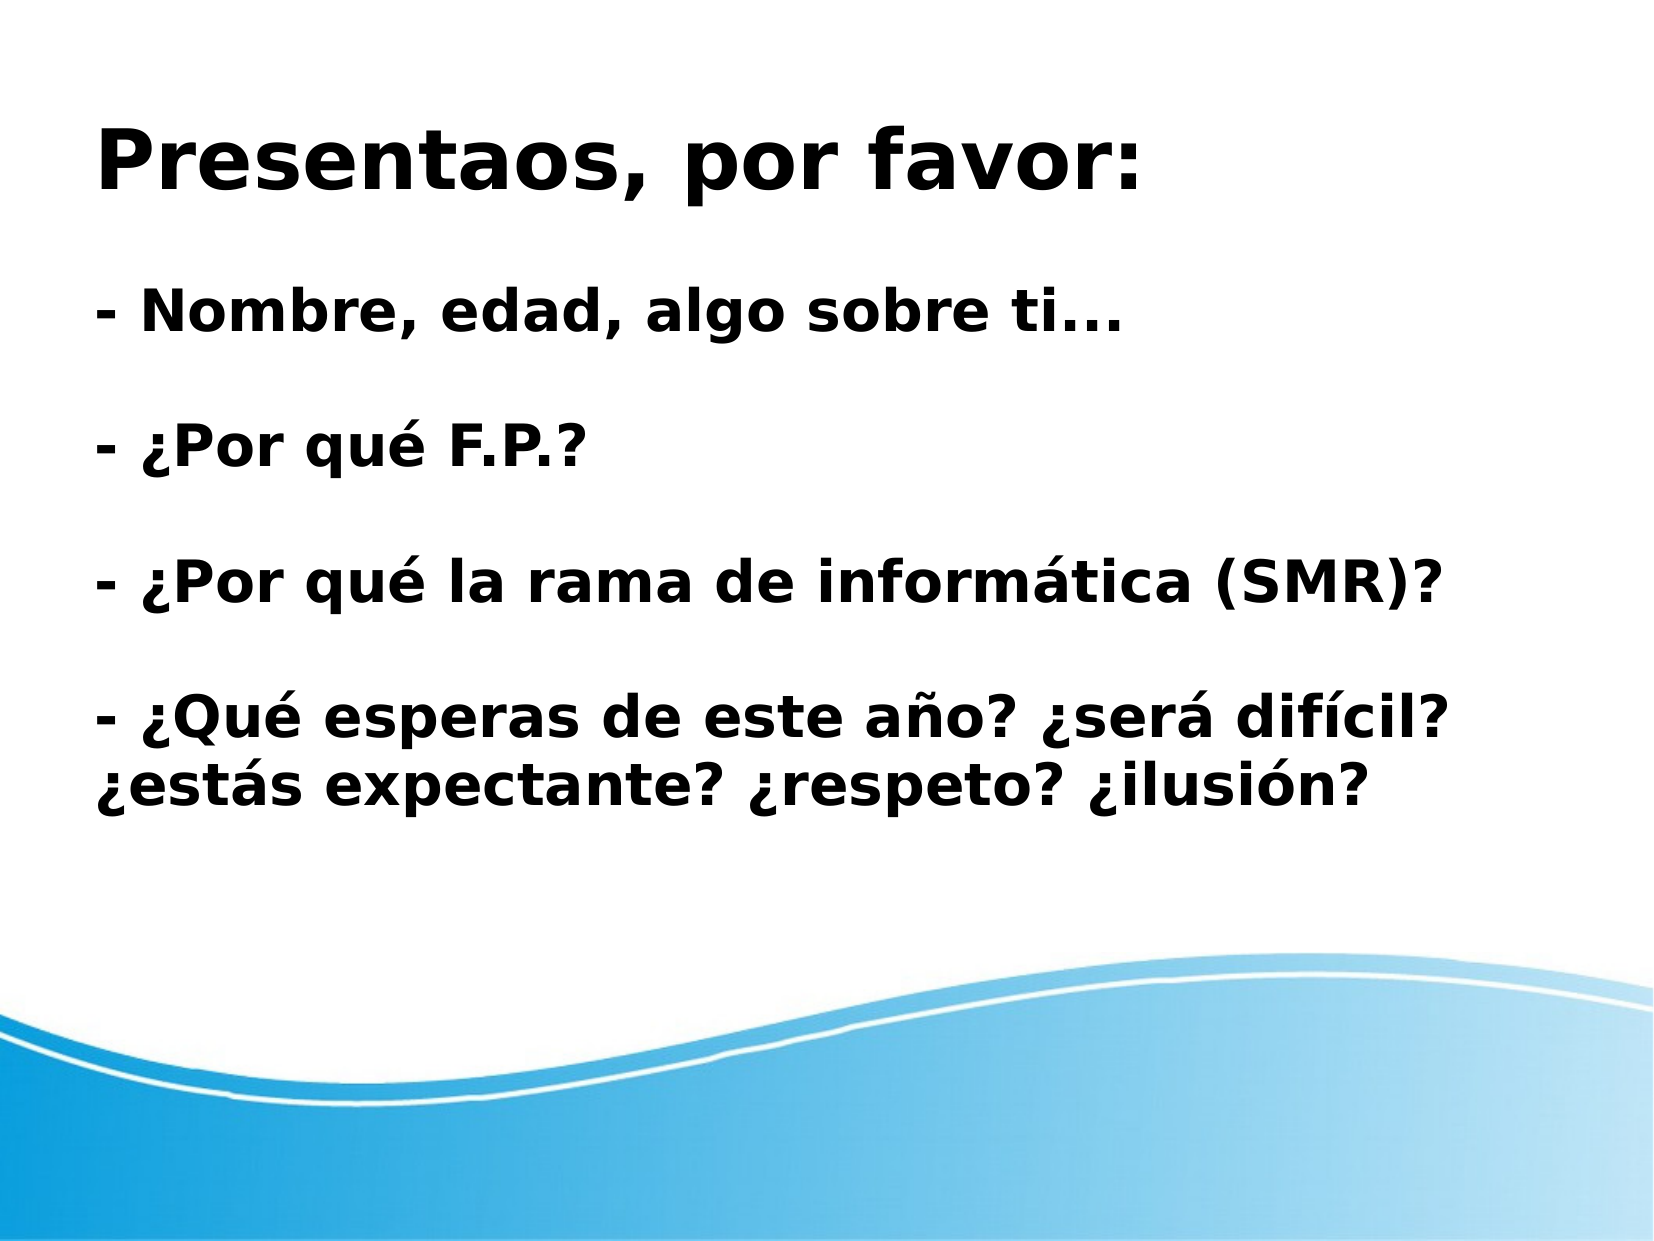

# Presentaos, por favor: - Nombre, edad, algo sobre ti... - ¿Por qué F.P.? - ¿Por qué la rama de informática (SMR)? - ¿Qué esperas de este año? ¿será difícil? ¿estás expectante? ¿respeto? ¿ilusión?